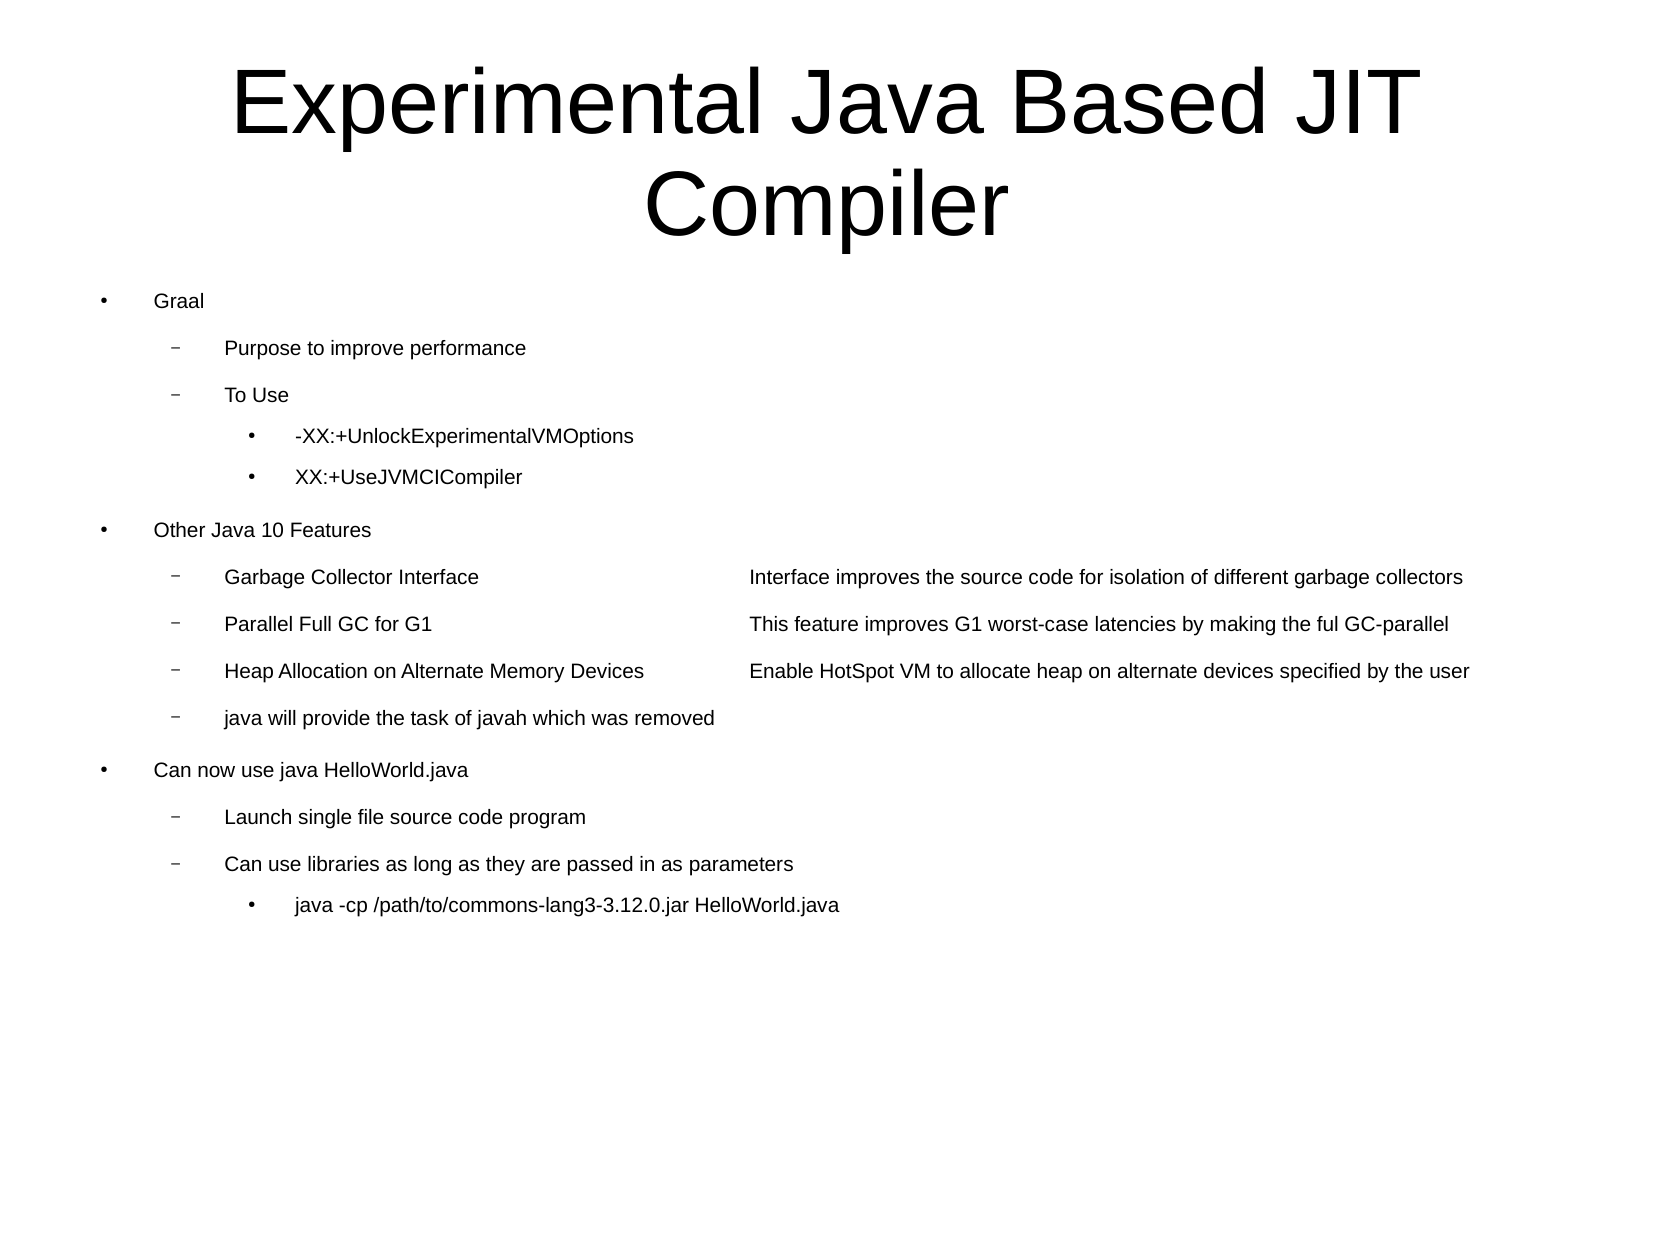

# Experimental Java Based JIT Compiler
Graal
Purpose to improve performance
To Use
-XX:+UnlockExperimentalVMOptions
XX:+UseJVMCICompiler
Other Java 10 Features
Garbage Collector Interface				Interface improves the source code for isolation of different garbage collectors
Parallel Full GC for G1					This feature improves G1 worst-case latencies by making the ful GC-parallel
Heap Allocation on Alternate Memory Devices 		Enable HotSpot VM to allocate heap on alternate devices specified by the user
java will provide the task of javah which was removed
Can now use java HelloWorld.java
Launch single file source code program
Can use libraries as long as they are passed in as parameters
java -cp /path/to/commons-lang3-3.12.0.jar HelloWorld.java